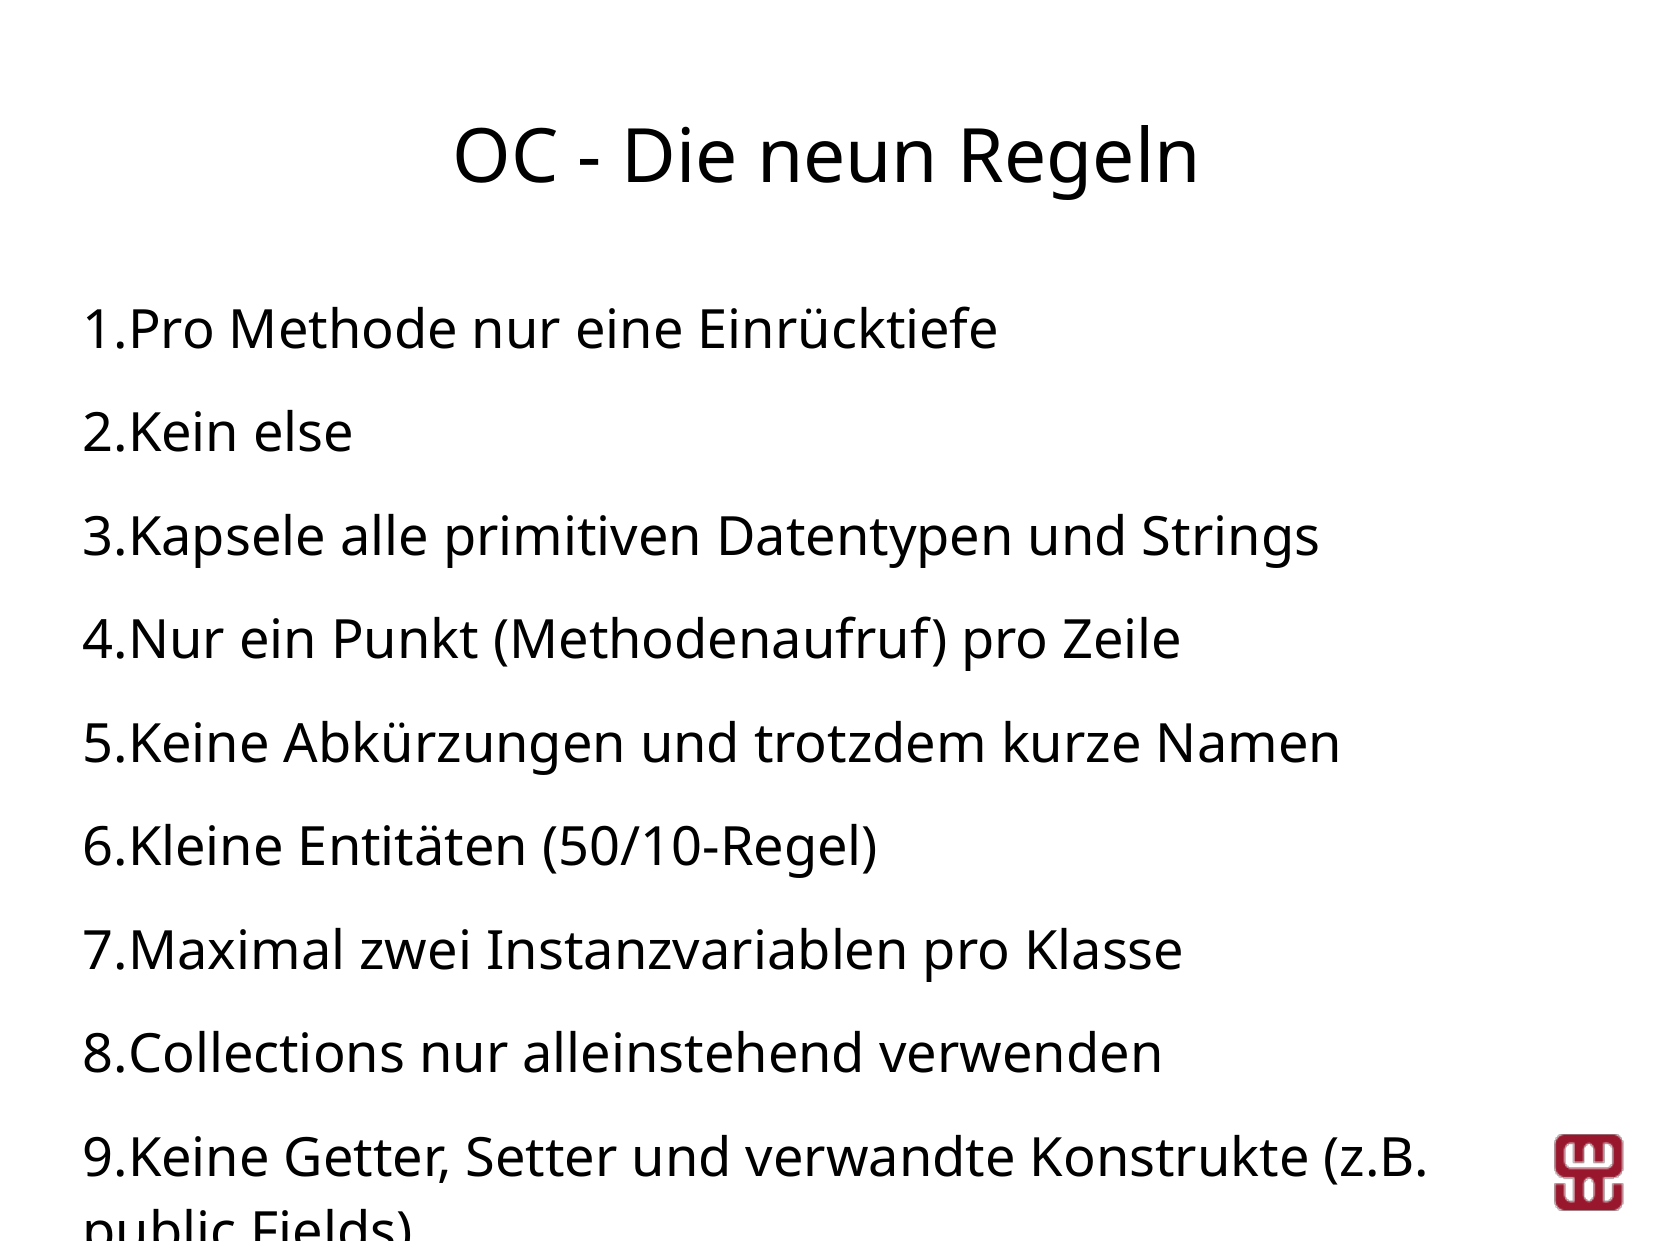

# OC - Die neun Regeln
Pro Methode nur eine Einrücktiefe
Kein else
Kapsele alle primitiven Datentypen und Strings
Nur ein Punkt (Methodenaufruf) pro Zeile
Keine Abkürzungen und trotzdem kurze Namen
Kleine Entitäten (50/10-Regel)
Maximal zwei Instanzvariablen pro Klasse
Collections nur alleinstehend verwenden
Keine Getter, Setter und verwandte Konstrukte (z.B. public Fields)